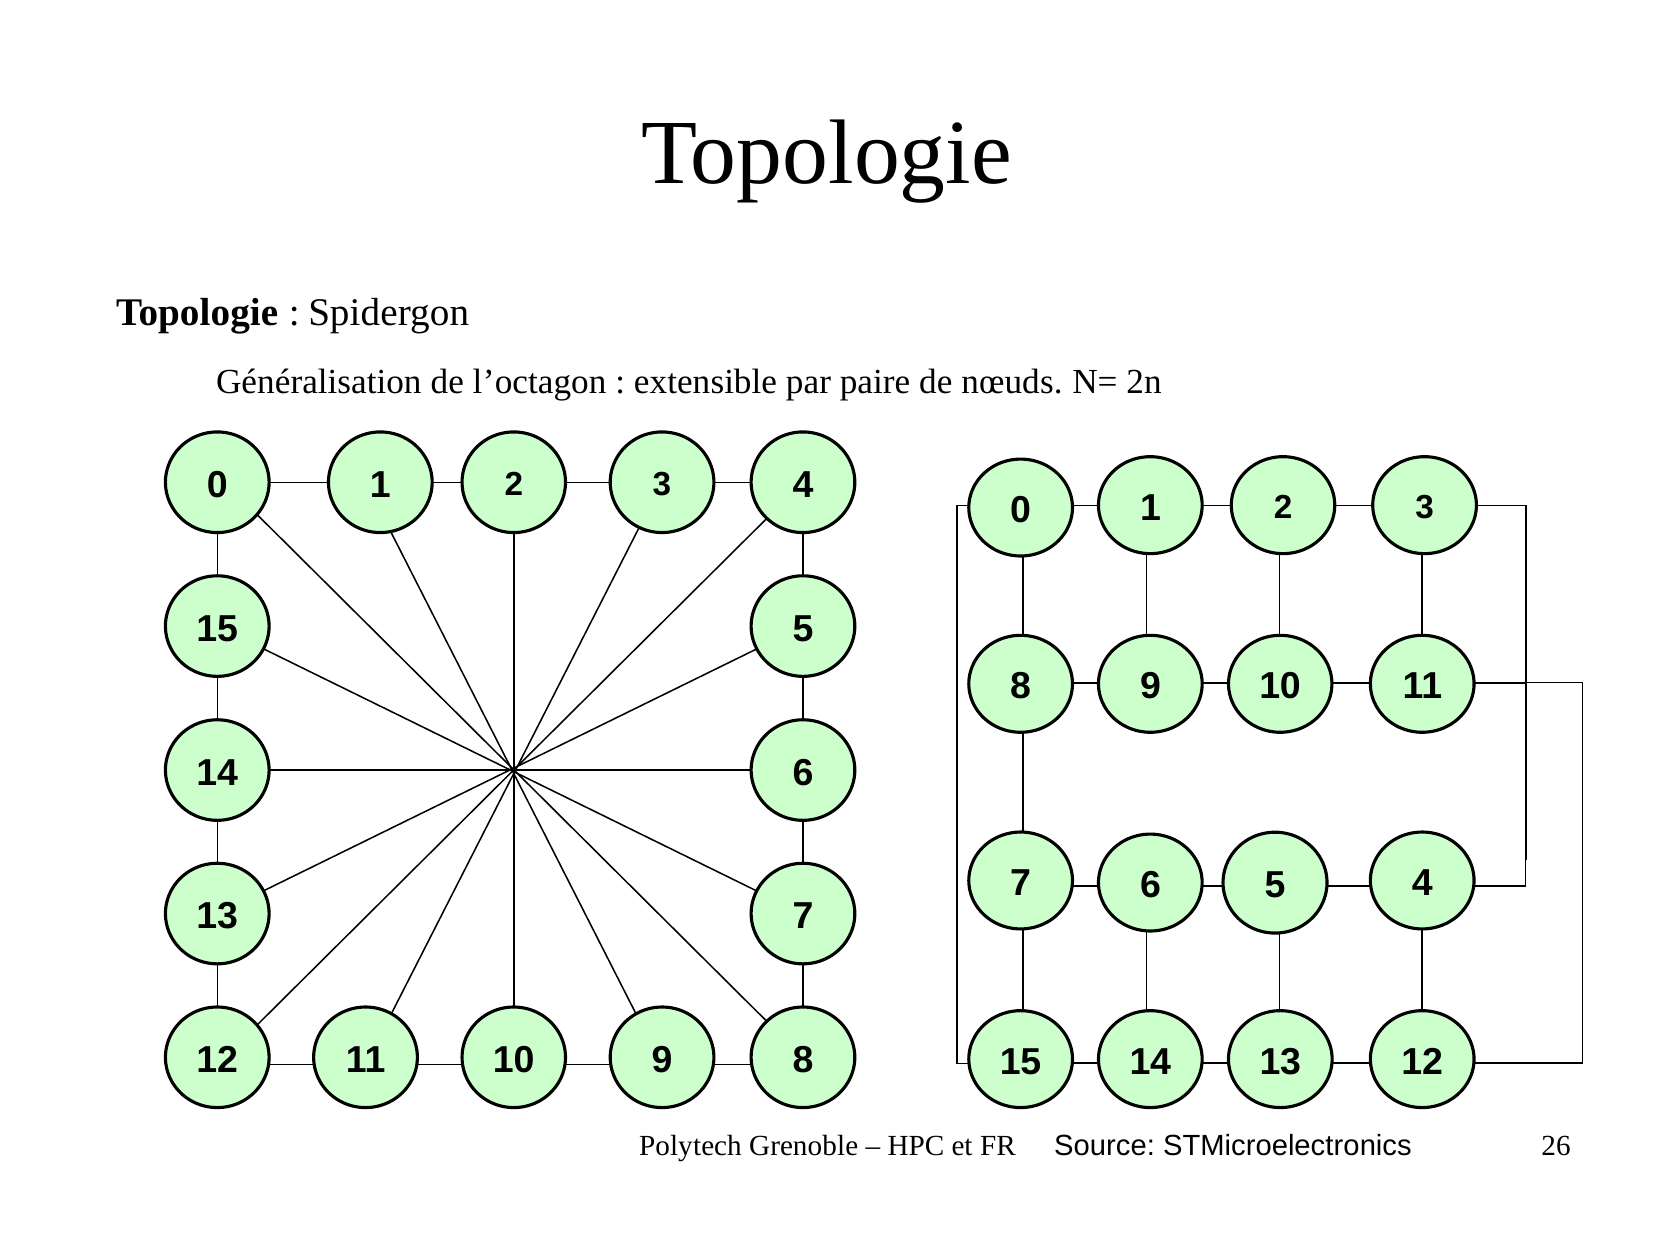

# Topologie
Topologie : Spidergon
Généralisation de l’octagon : extensible par paire de nœuds. N= 2n
0
1
2
3
4
15
5
14
6
13
7
12
11
10
9
8
1
2
3
0
8
9
10
11
7
4
6
15
14
13
12
5
Source: STMicroelectronics
Matthieu PAYET
26